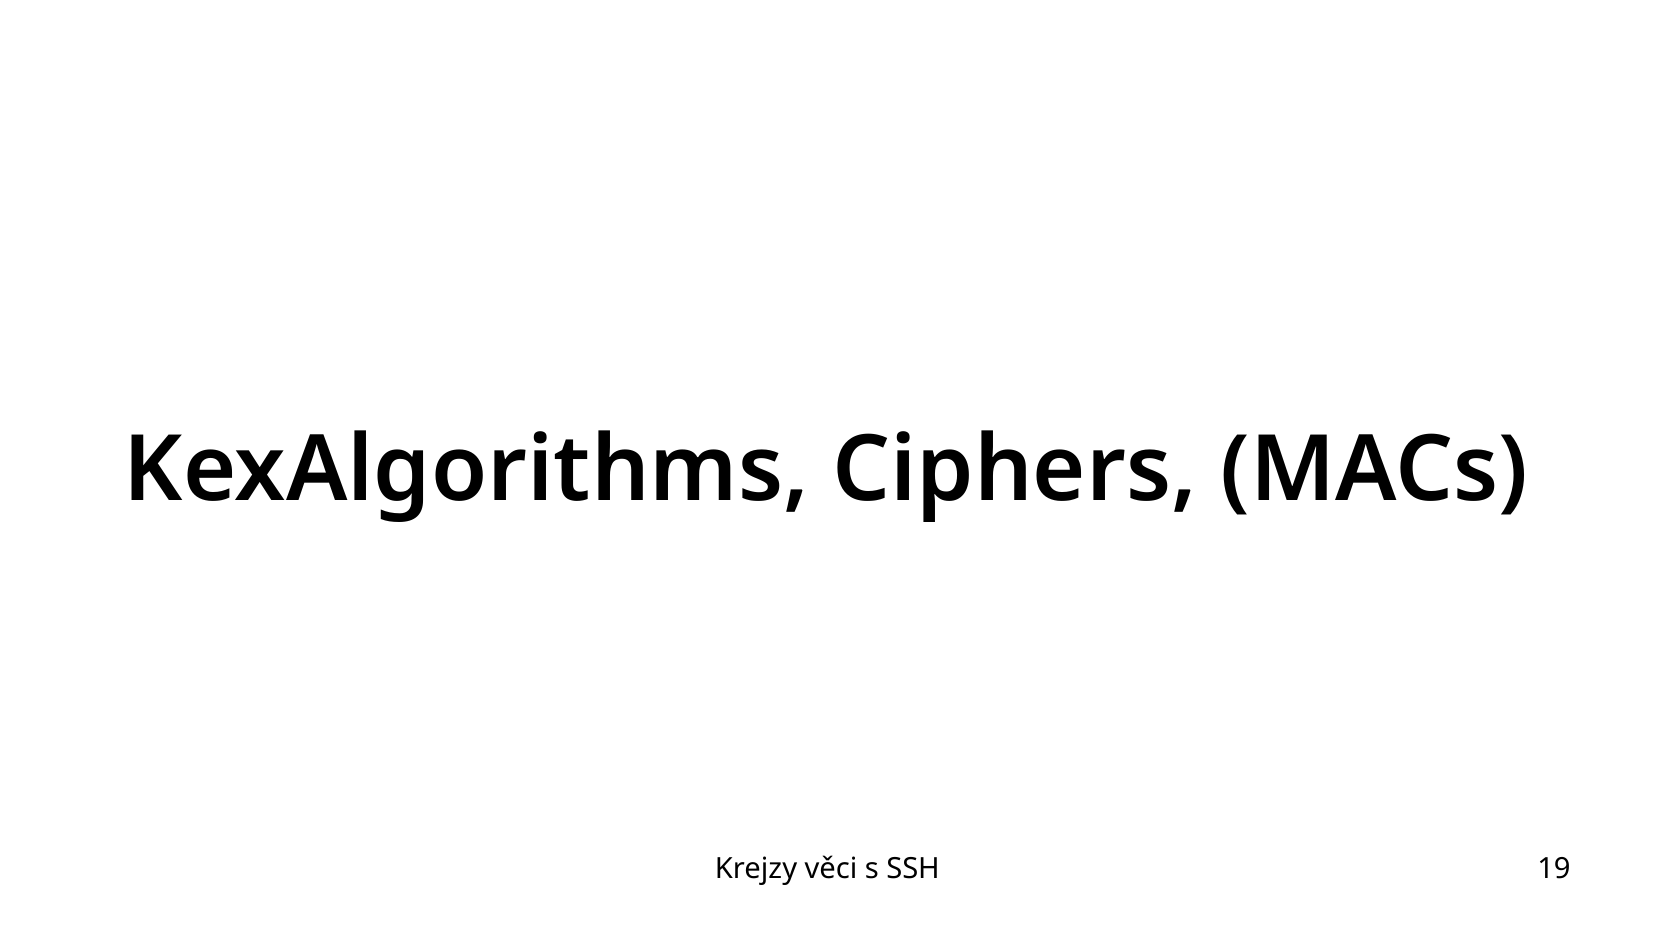

# KexAlgorithms, Ciphers, (MACs)
Krejzy věci s SSH
19